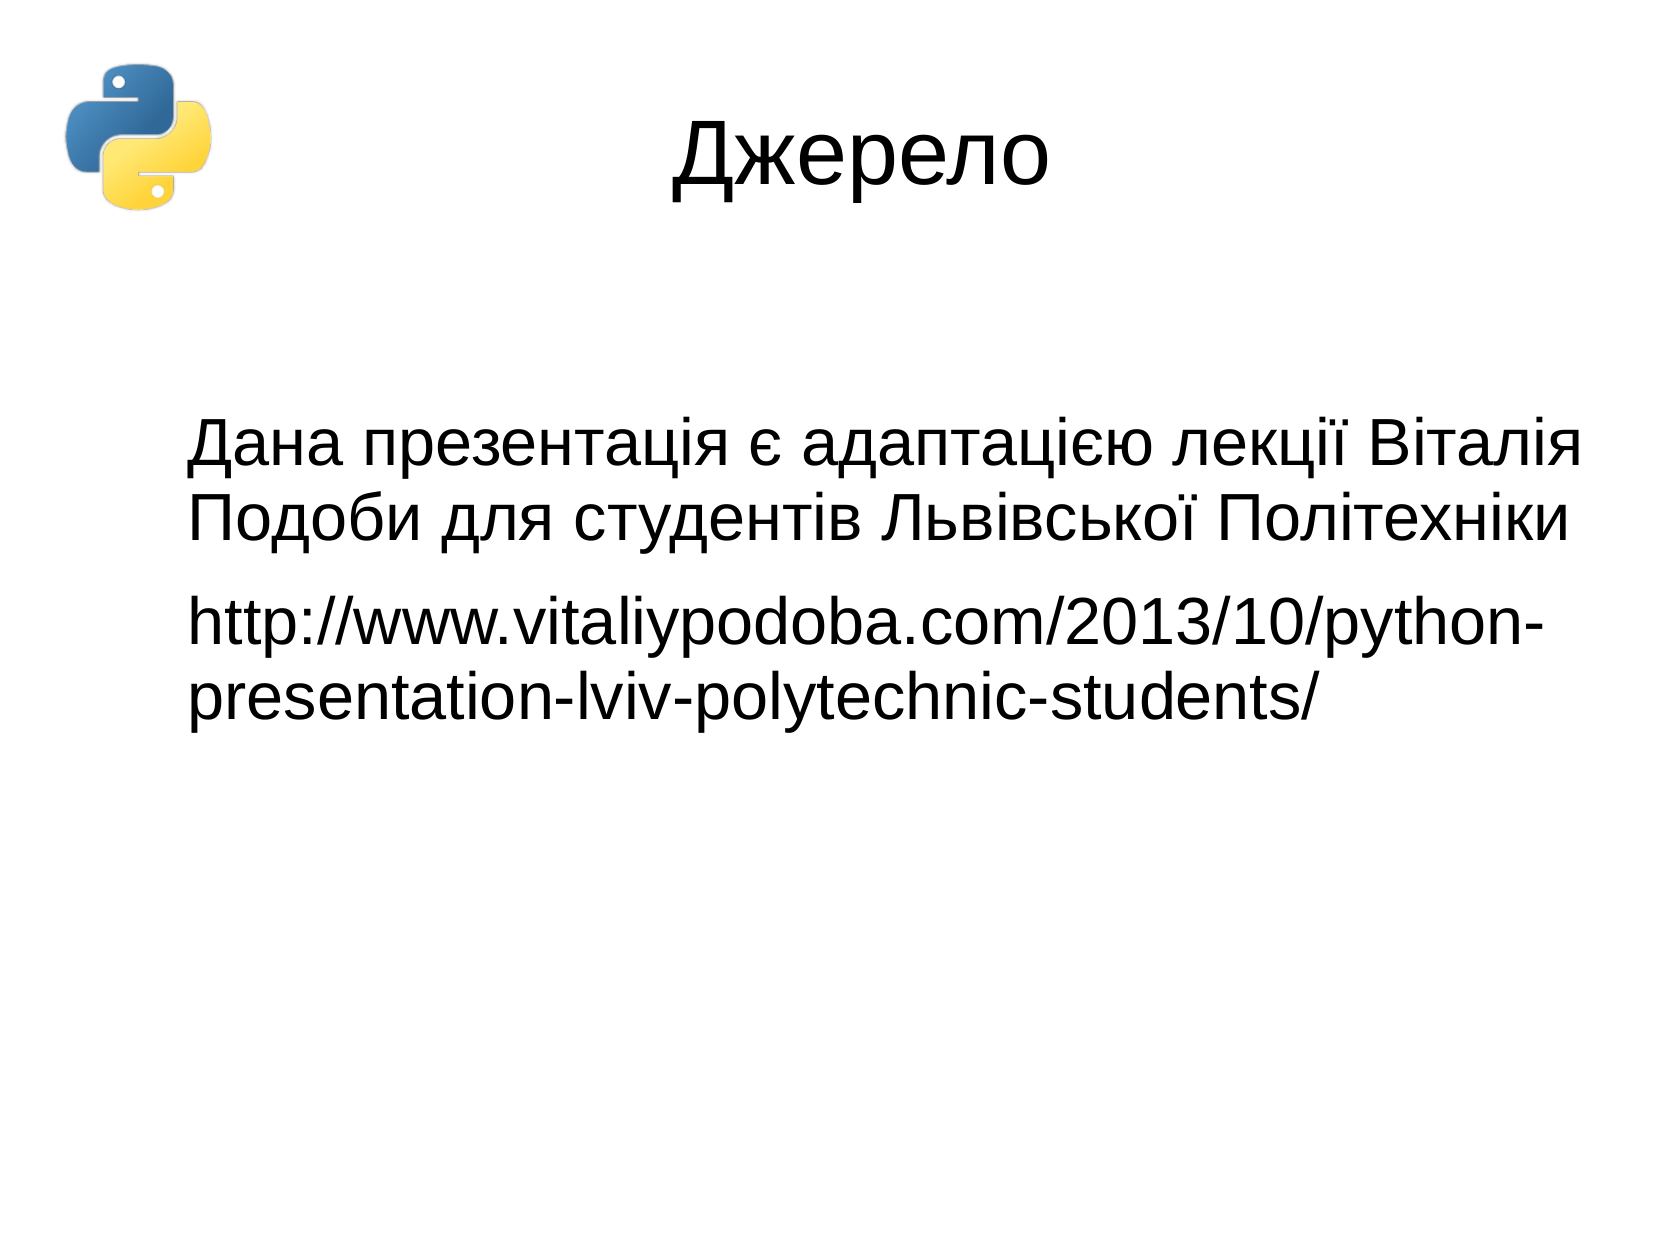

# Джерело
Дана презентація є адаптацією лекції Віталія Подоби для студентів Львівської Політехніки
http://www.vitaliypodoba.com/2013/10/python-presentation-lviv-polytechnic-students/